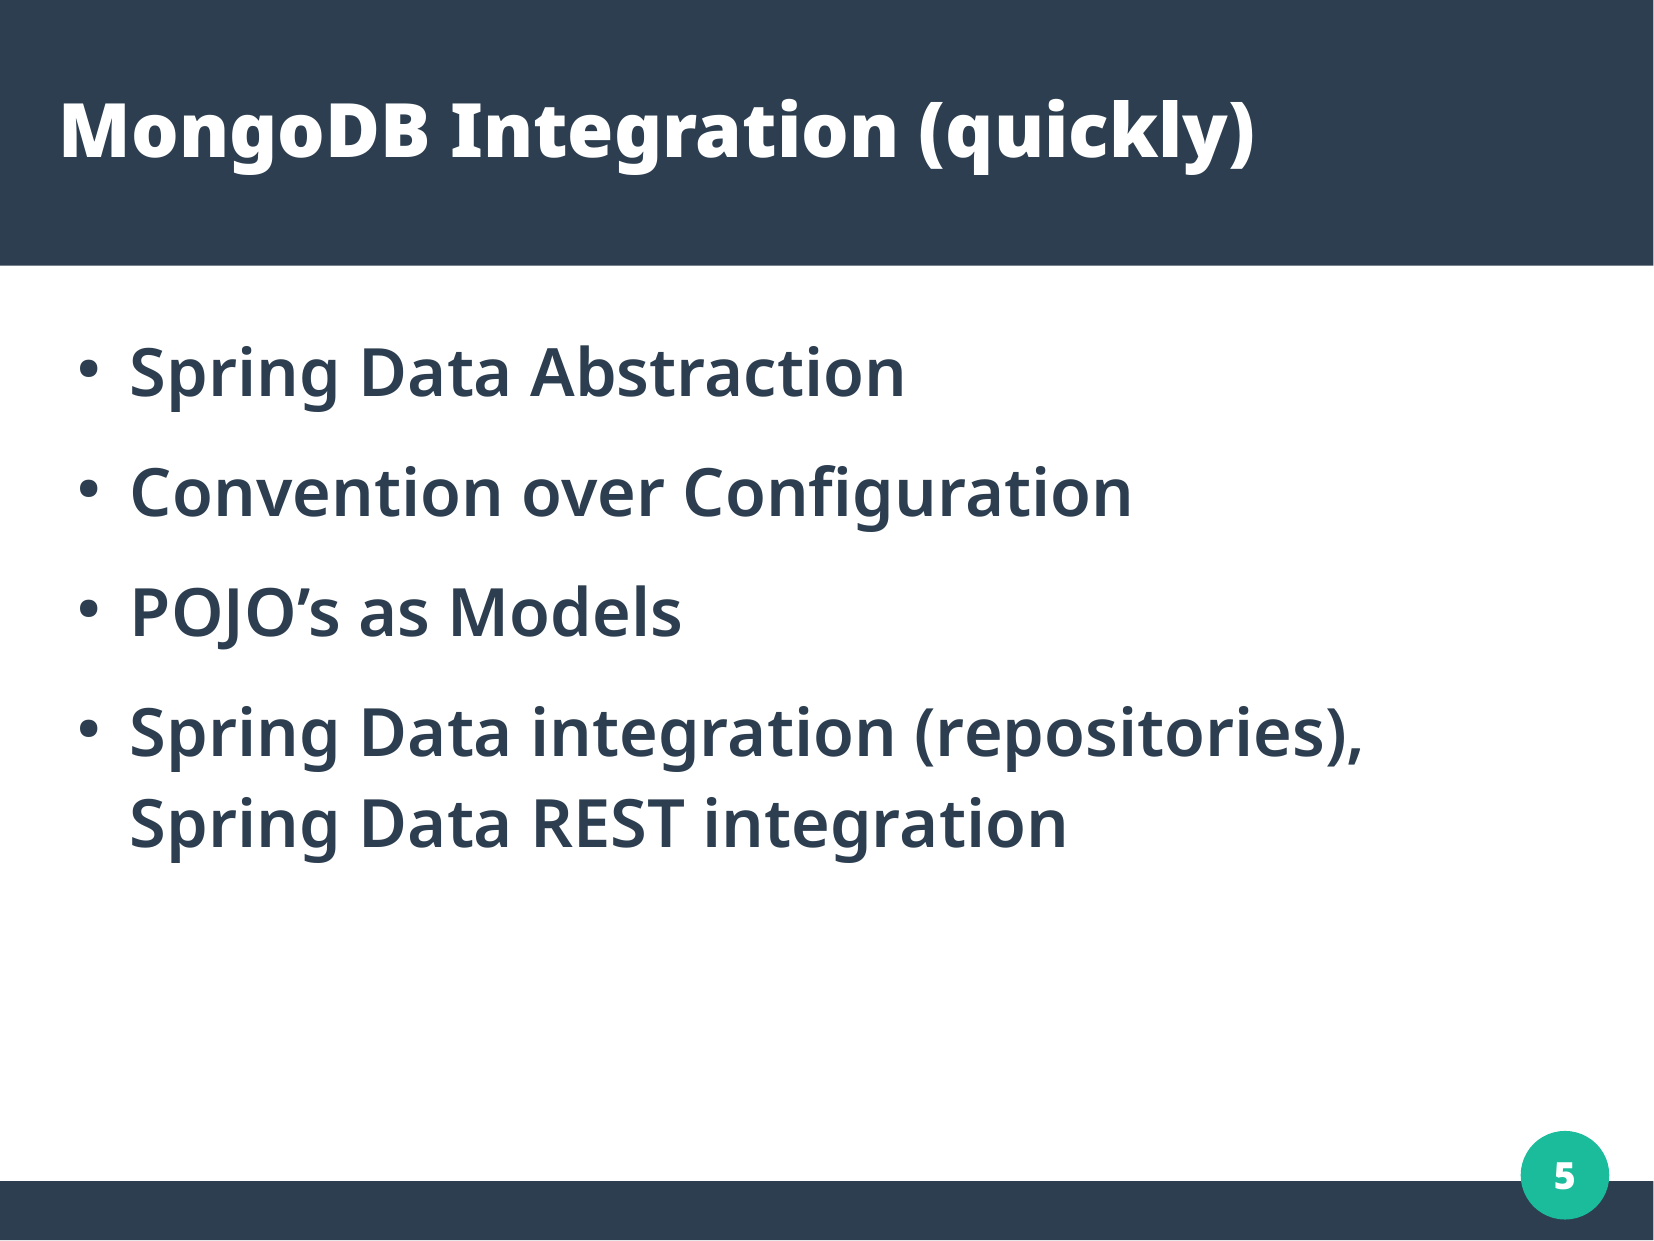

# MongoDB Integration (quickly)
Spring Data Abstraction
Convention over Configuration
POJO’s as Models
Spring Data integration (repositories), Spring Data REST integration
5